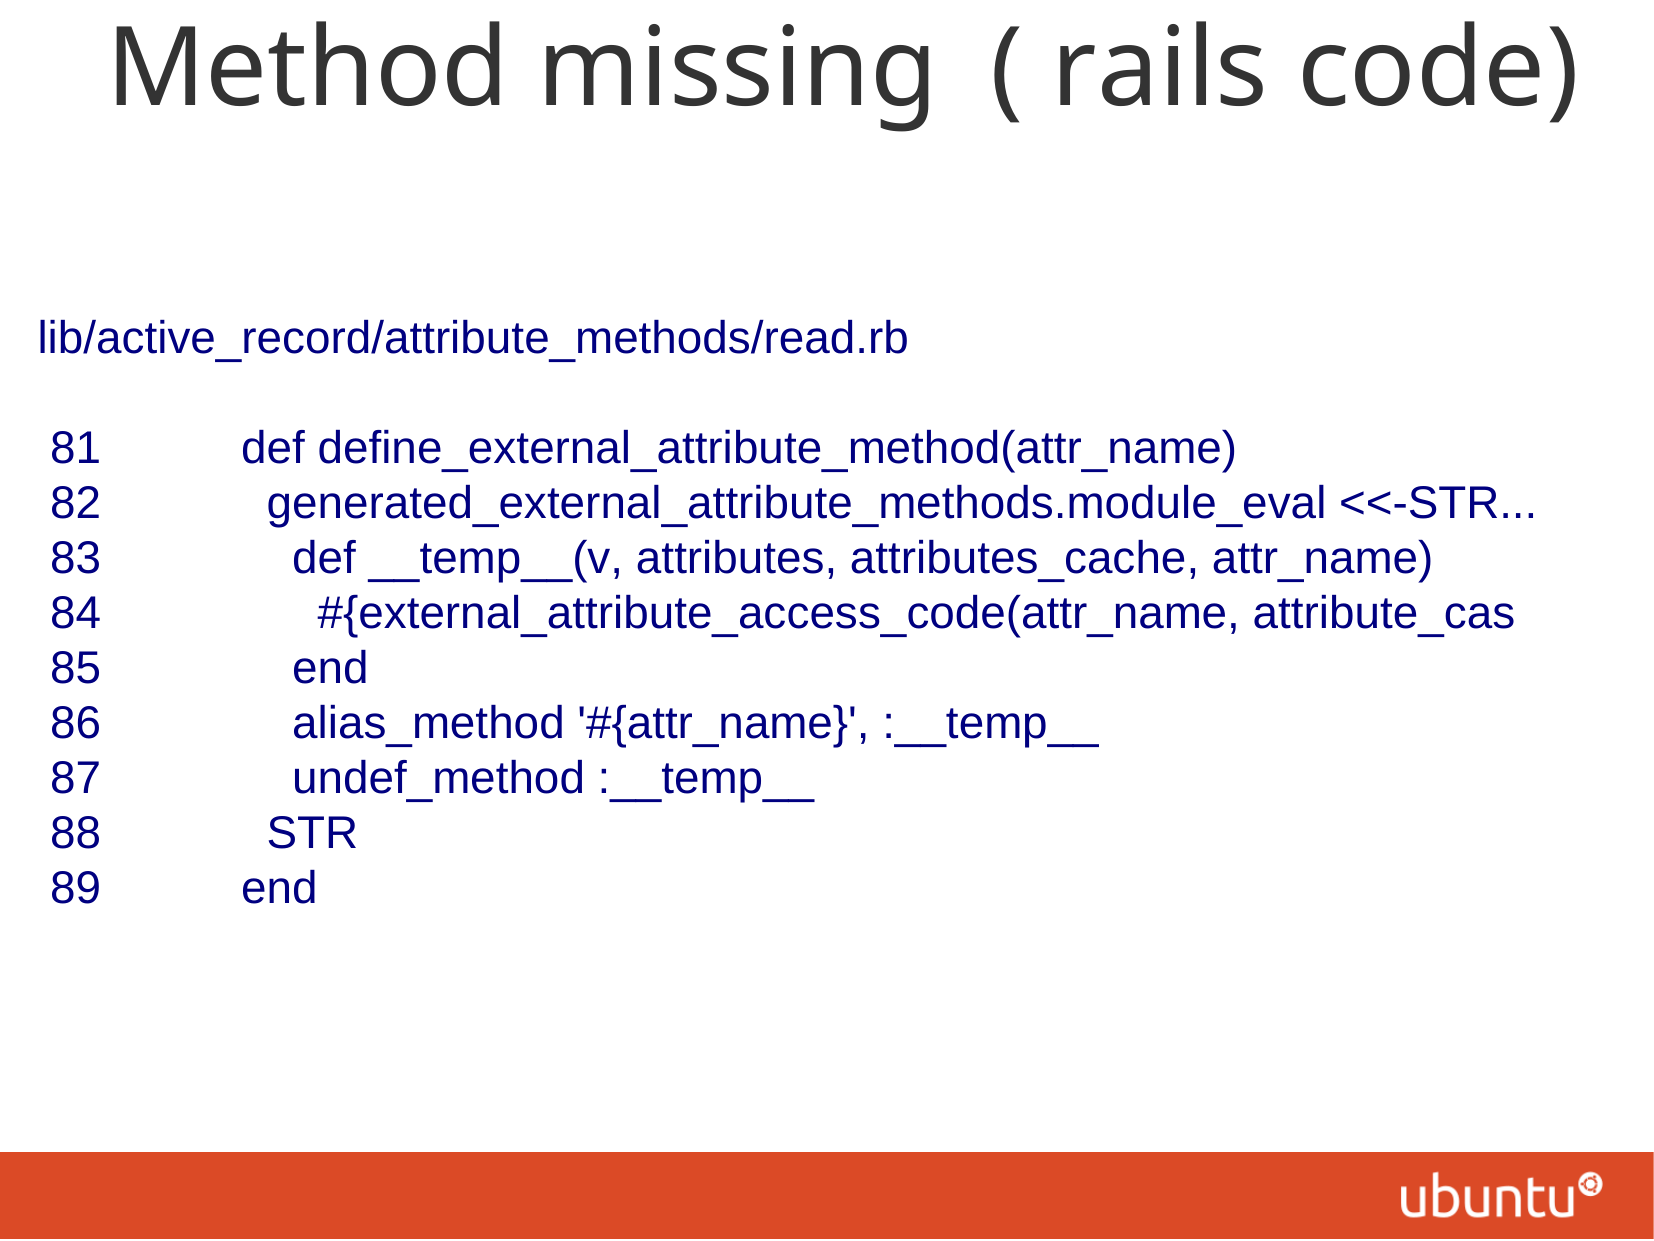

# Method missing	( rails code)
lib/active_record/attribute_methods/read.rb
 81 def define_external_attribute_method(attr_name)
 82 generated_external_attribute_methods.module_eval <<-STR...
 83 def __temp__(v, attributes, attributes_cache, attr_name)
 84 #{external_attribute_access_code(attr_name, attribute_cas
 85 end
 86 alias_method '#{attr_name}', :__temp__
 87 undef_method :__temp__
 88 STR
 89 end